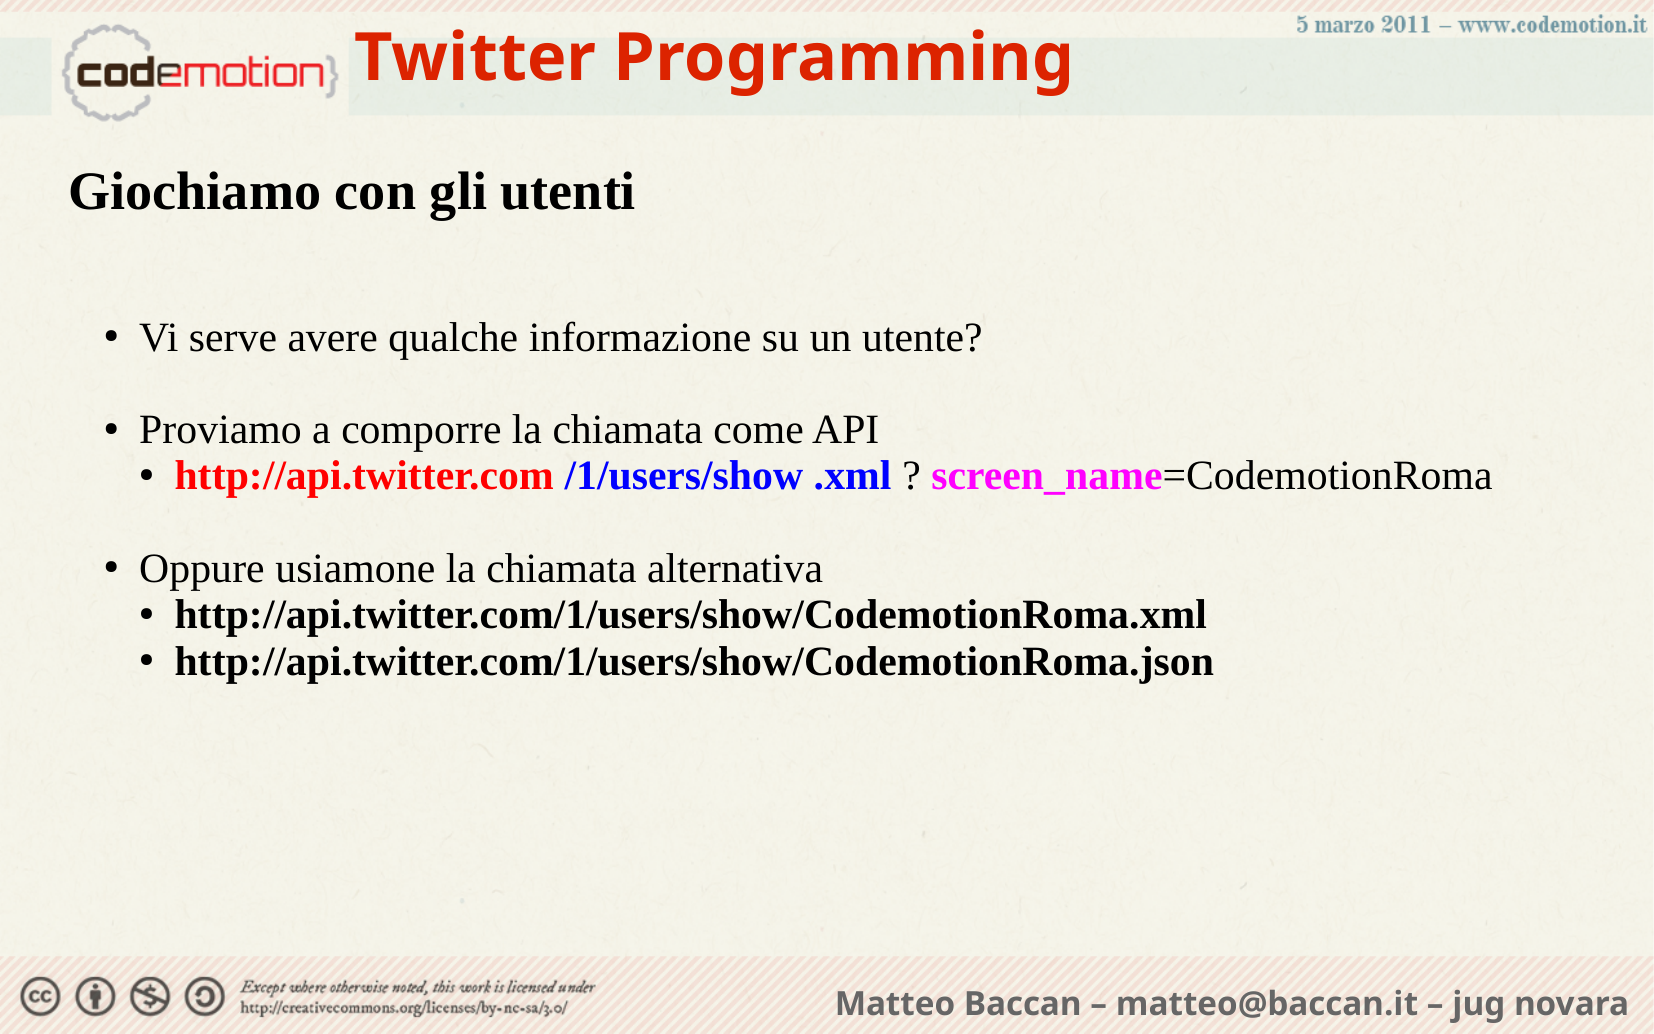

# Twitter Programming
Giochiamo con gli utenti
Vi serve avere qualche informazione su un utente?
Proviamo a comporre la chiamata come API
http://api.twitter.com /1/users/show .xml ? screen_name=CodemotionRoma
Oppure usiamone la chiamata alternativa
http://api.twitter.com/1/users/show/CodemotionRoma.xml
http://api.twitter.com/1/users/show/CodemotionRoma.json
38
Twitter Programming - Matteo Baccan - matteo@baccan.it